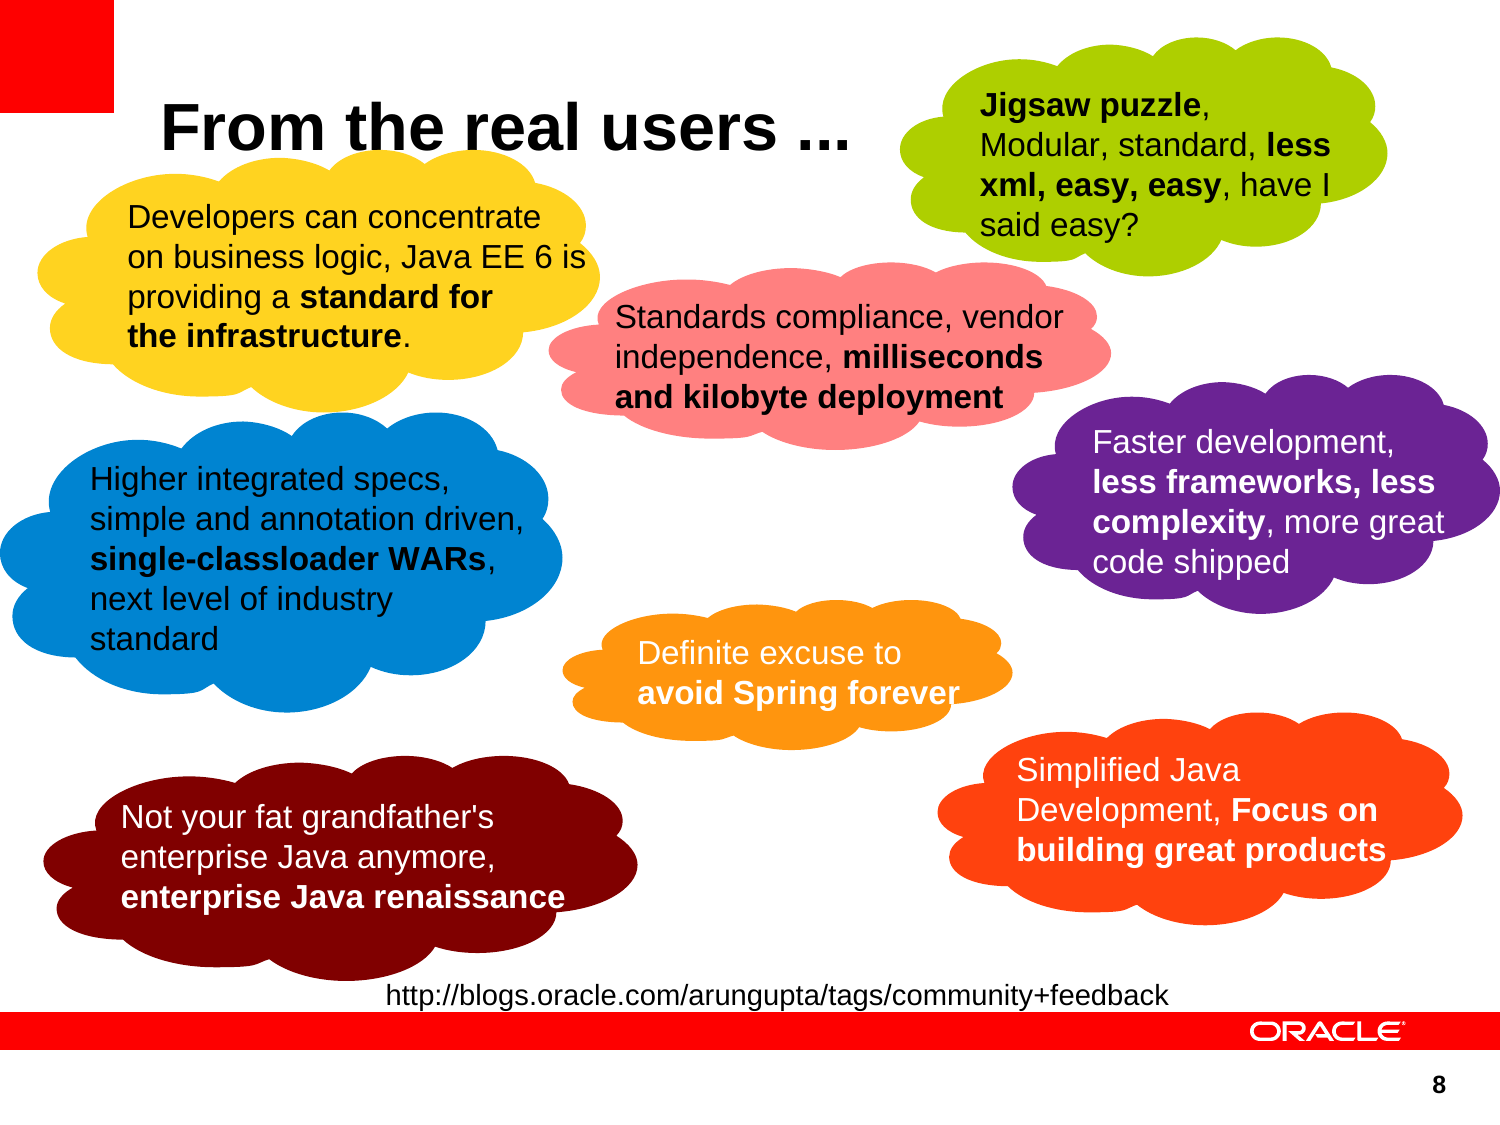

Jigsaw puzzle, Modular, standard, less xml, easy, easy, have I said easy?
# From the real users ...
Developers can concentrate
on business logic, Java EE 6 is
providing a standard for
the infrastructure.
Standards compliance, vendor
independence, milliseconds
and kilobyte deployment
Faster development, less frameworks, less complexity, more great code shipped
Higher integrated specs,
simple and annotation driven,
single-classloader WARs,
next level of industry
standard
Definite excuse to avoid Spring forever
Simplified Java Development, Focus on building great products
Not your fat grandfather's enterprise Java anymore, enterprise Java renaissance
http://blogs.oracle.com/arungupta/tags/community+feedback